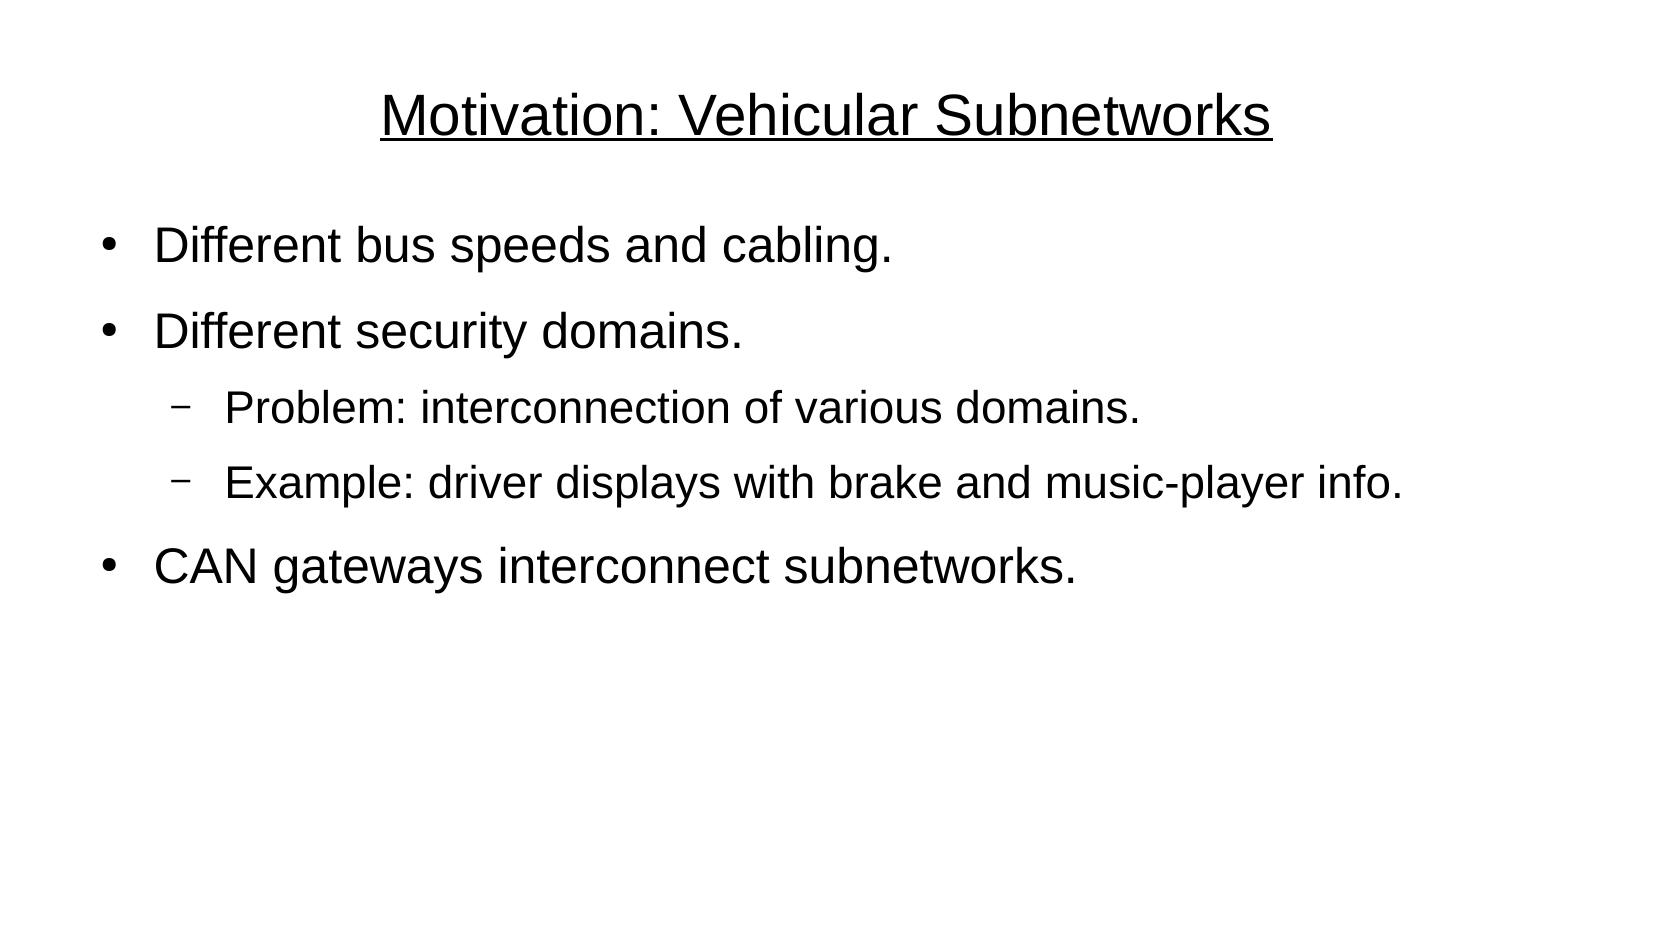

# Motivation: Vehicular Subnetworks
Different bus speeds and cabling.
Different security domains.
Problem: interconnection of various domains.
Example: driver displays with brake and music-player info.
CAN gateways interconnect subnetworks.